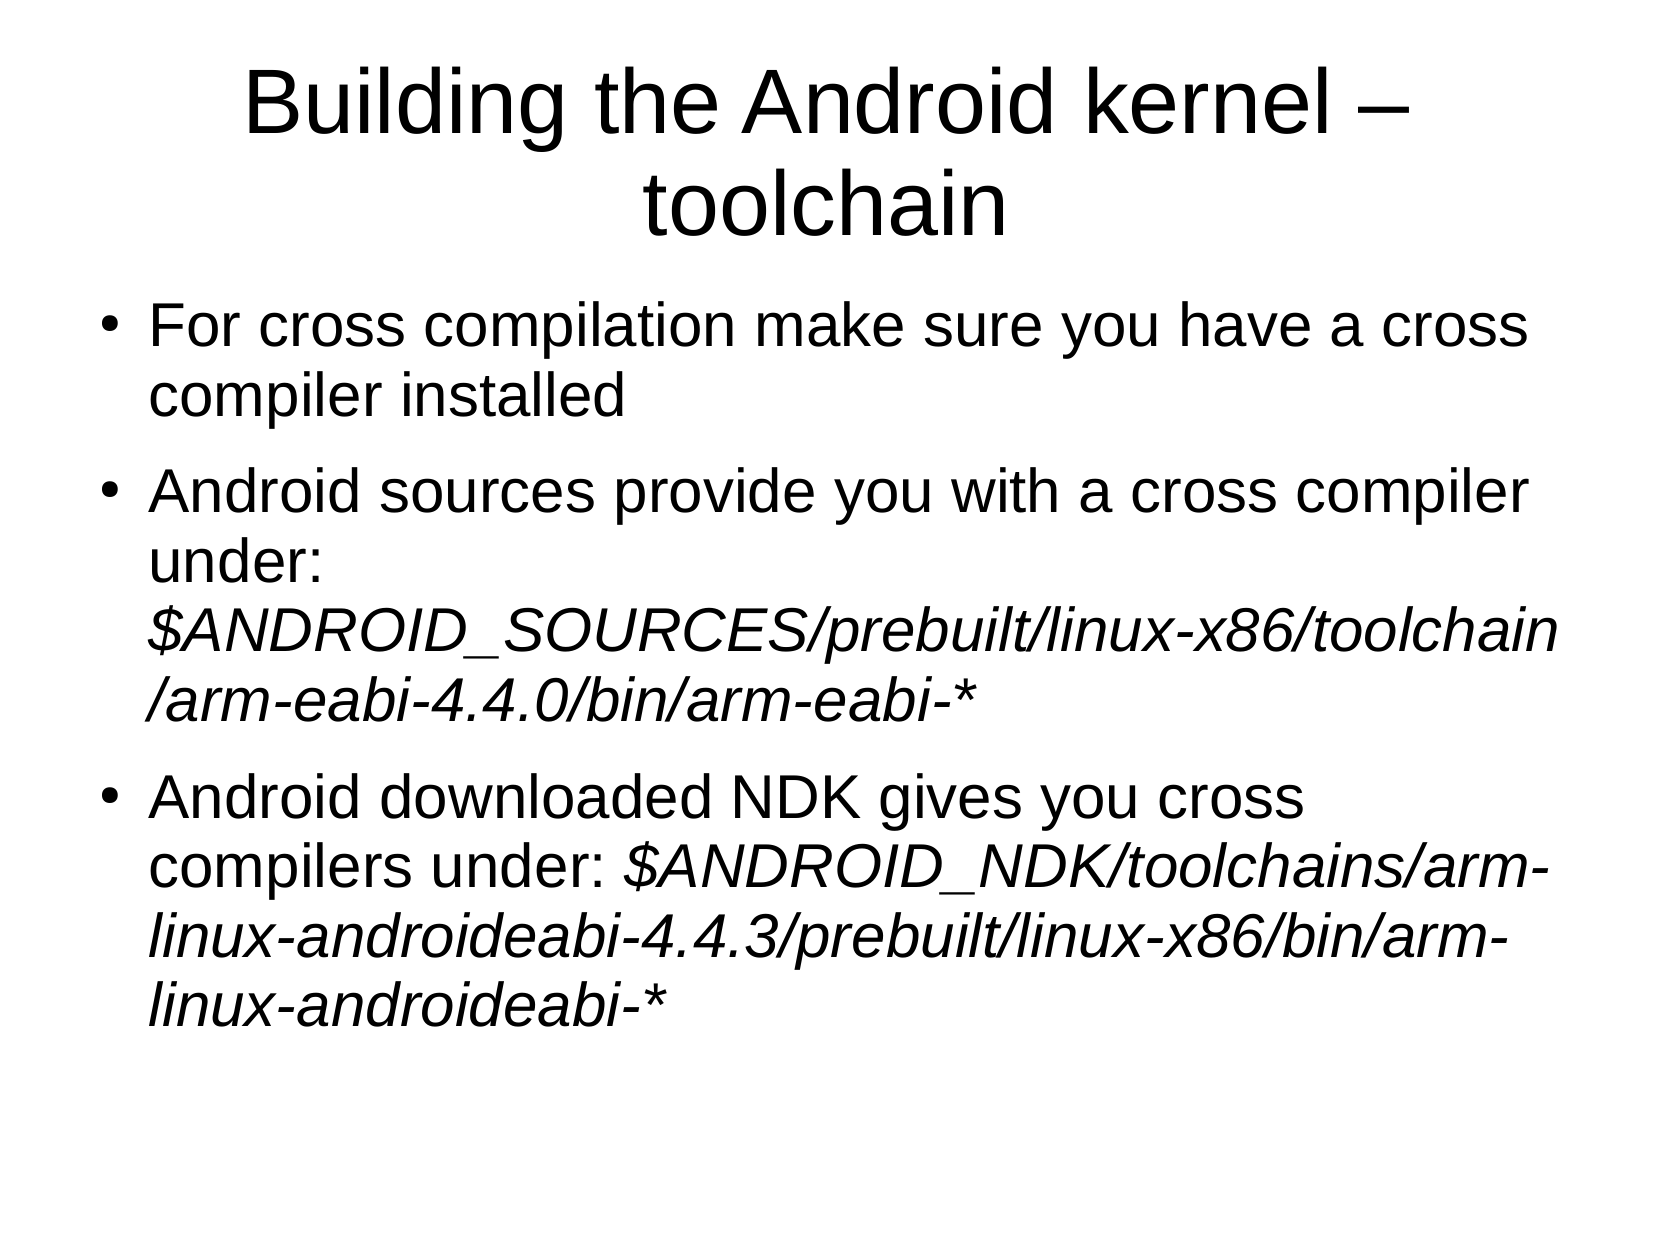

# Building the Android kernel – toolchain
For cross compilation make sure you have a cross compiler installed
Android sources provide you with a cross compiler under: $ANDROID_SOURCES/prebuilt/linux-x86/toolchain/arm-eabi-4.4.0/bin/arm-eabi-*
Android downloaded NDK gives you cross compilers under: $ANDROID_NDK/toolchains/arm-linux-androideabi-4.4.3/prebuilt/linux-x86/bin/arm-linux-androideabi-*